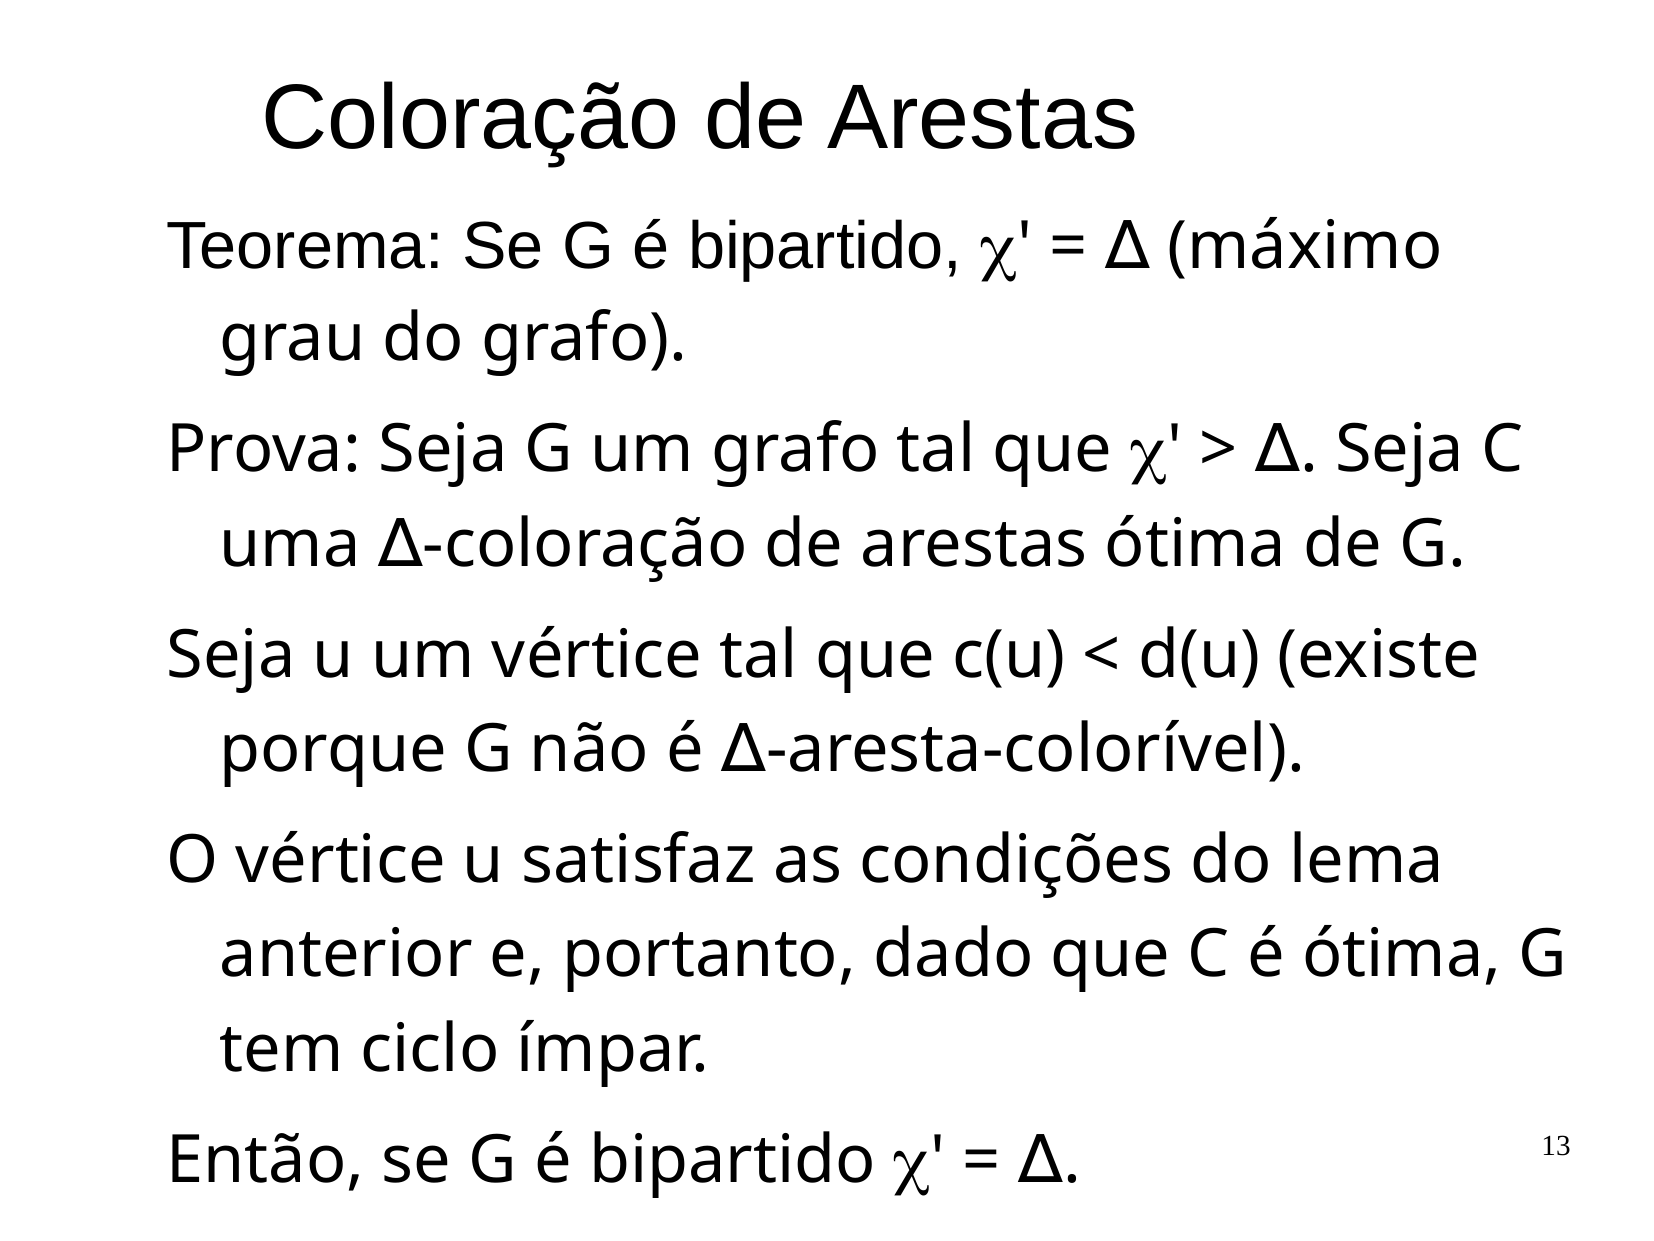

# Coloração de Arestas
Teorema: Se G é bipartido, ' = ∆ (máximo grau do grafo).
Prova: Seja G um grafo tal que ' > ∆. Seja C uma ∆-coloração de arestas ótima de G.
Seja u um vértice tal que c(u) < d(u) (existe porque G não é ∆-aresta-colorível).
O vértice u satisfaz as condições do lema anterior e, portanto, dado que C é ótima, G tem ciclo ímpar.
Então, se G é bipartido ' = ∆.
13